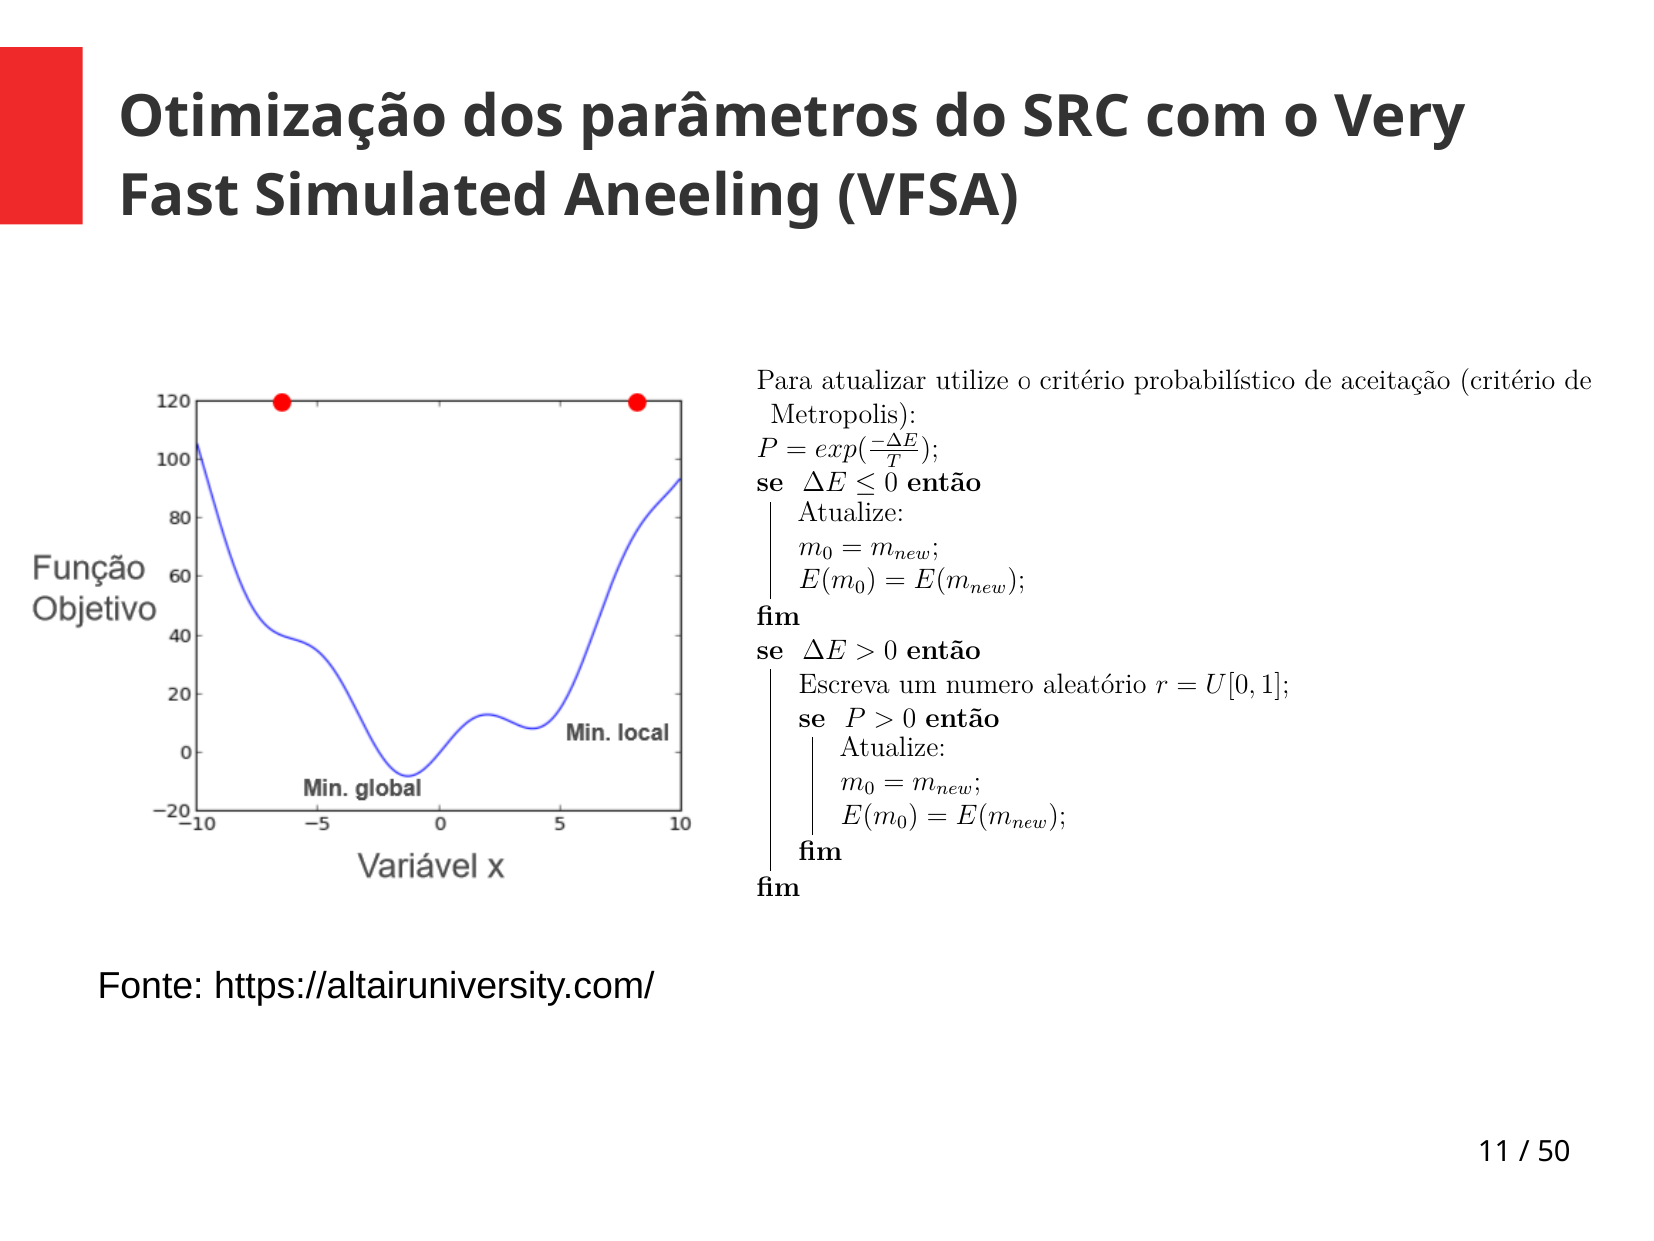

# Otimização dos parâmetros do SRC com o Very Fast Simulated Aneeling (VFSA)
Fonte: https://altairuniversity.com/
11